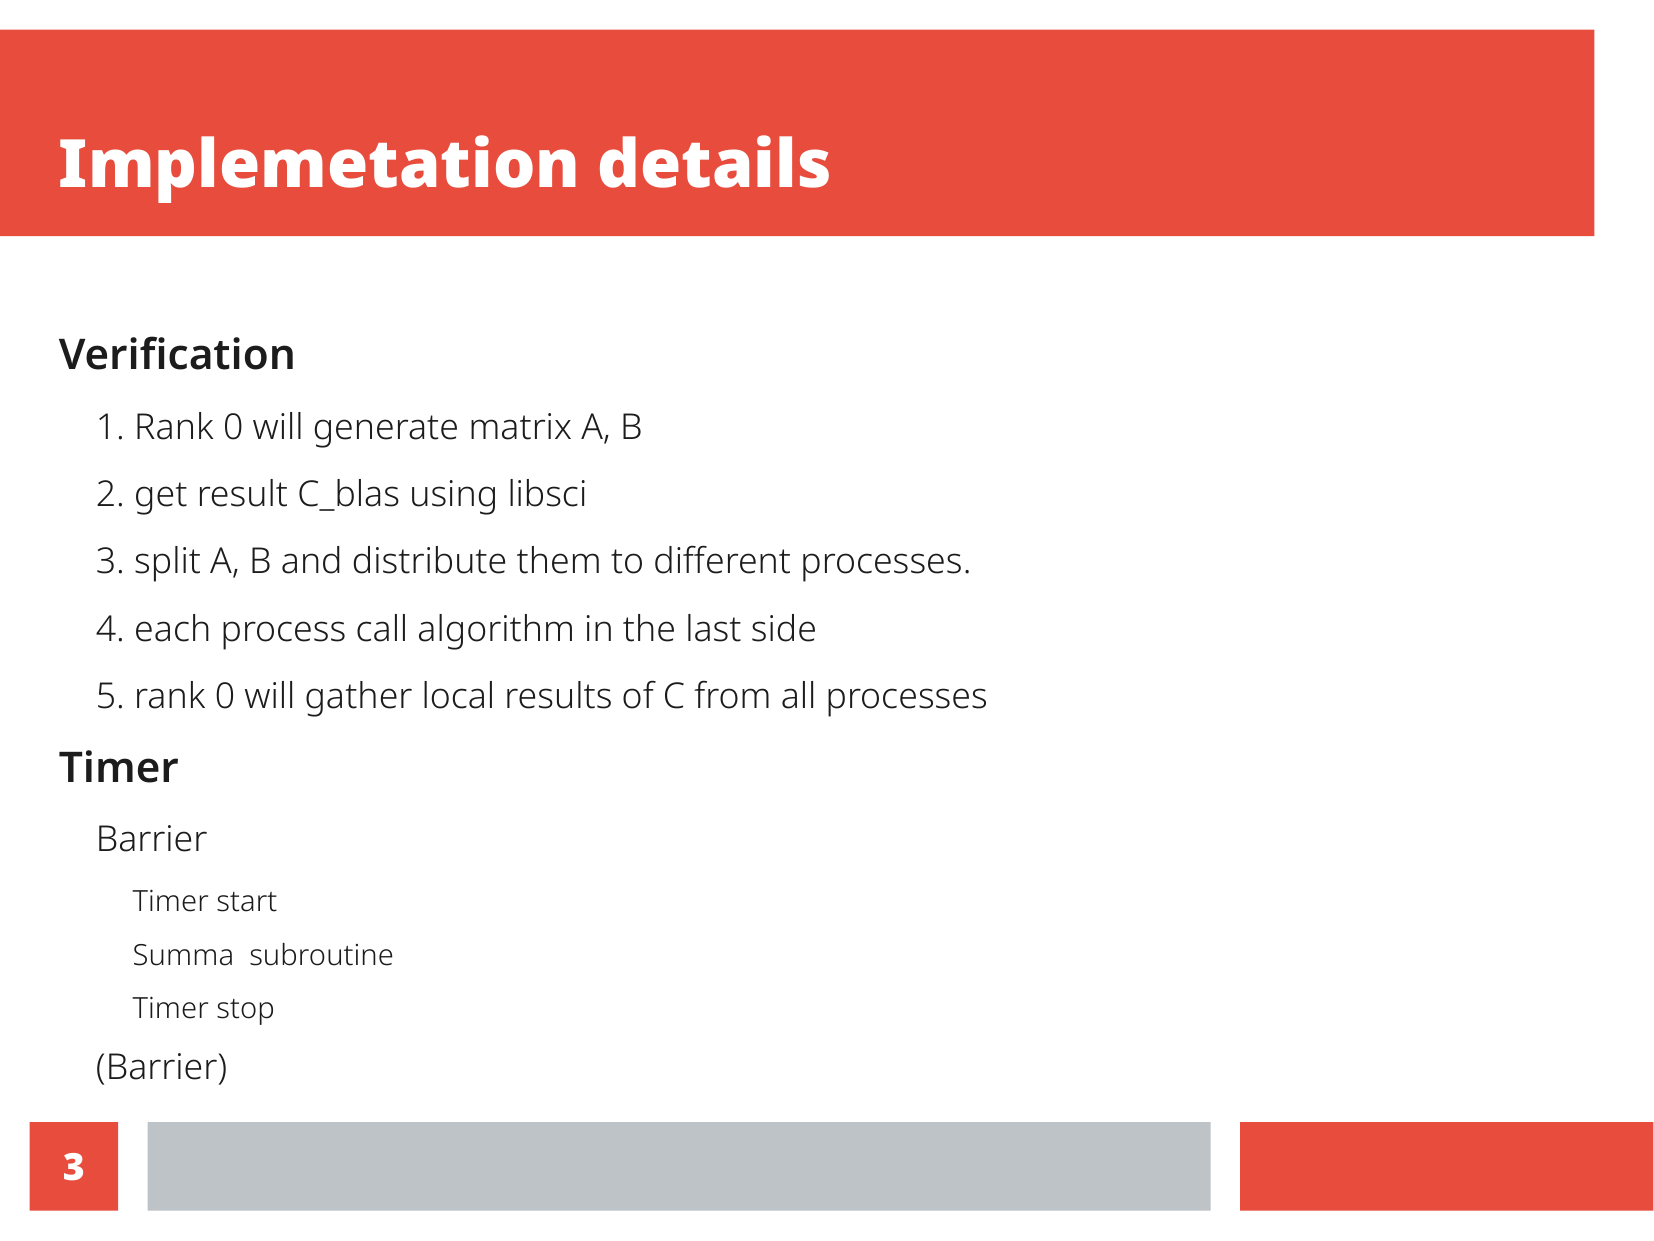

# Implemetation details
Verification
1. Rank 0 will generate matrix A, B
2. get result C_blas using libsci
3. split A, B and distribute them to different processes.
4. each process call algorithm in the last side
5. rank 0 will gather local results of C from all processes
Timer
Barrier
Timer start
Summa subroutine
Timer stop
(Barrier)
3